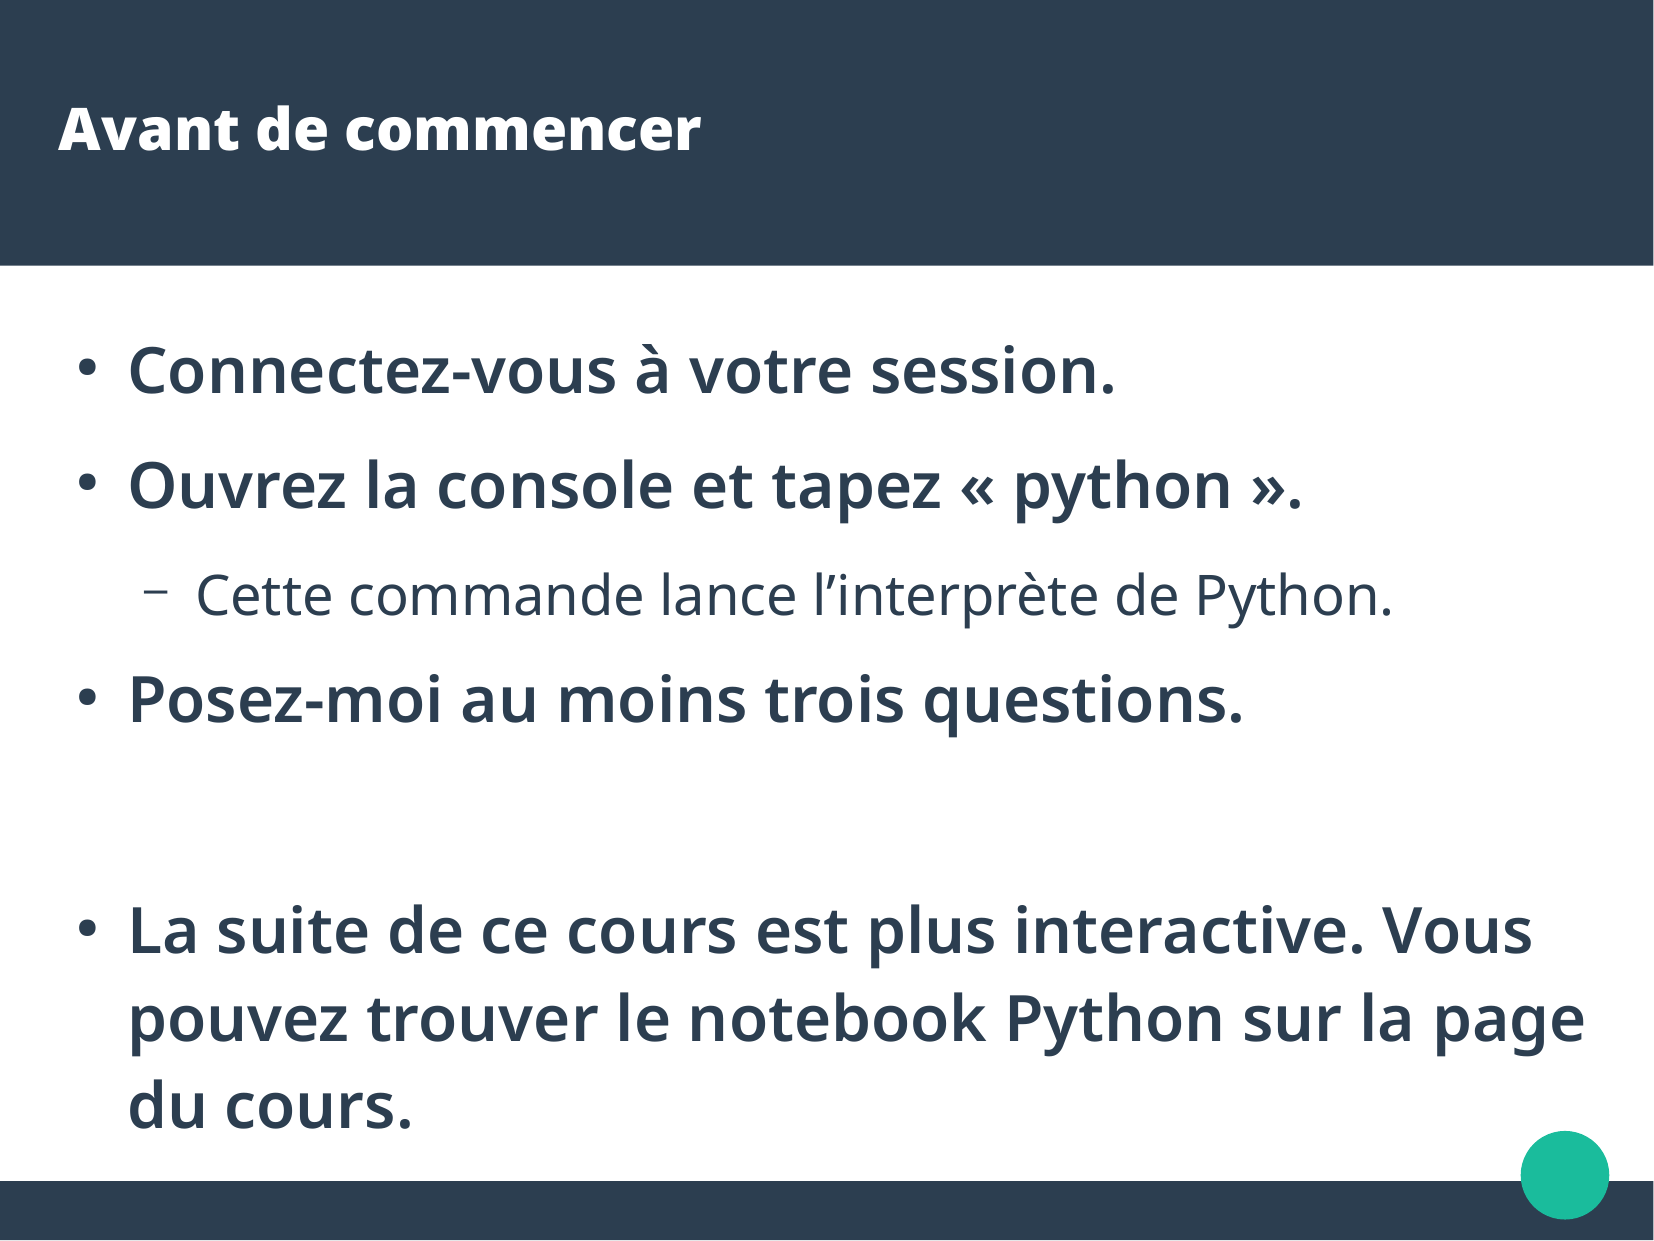

# Avant de commencer
Connectez-vous à votre session.
Ouvrez la console et tapez « python ».
Cette commande lance l’interprète de Python.
Posez-moi au moins trois questions.
La suite de ce cours est plus interactive. Vous pouvez trouver le notebook Python sur la page du cours.